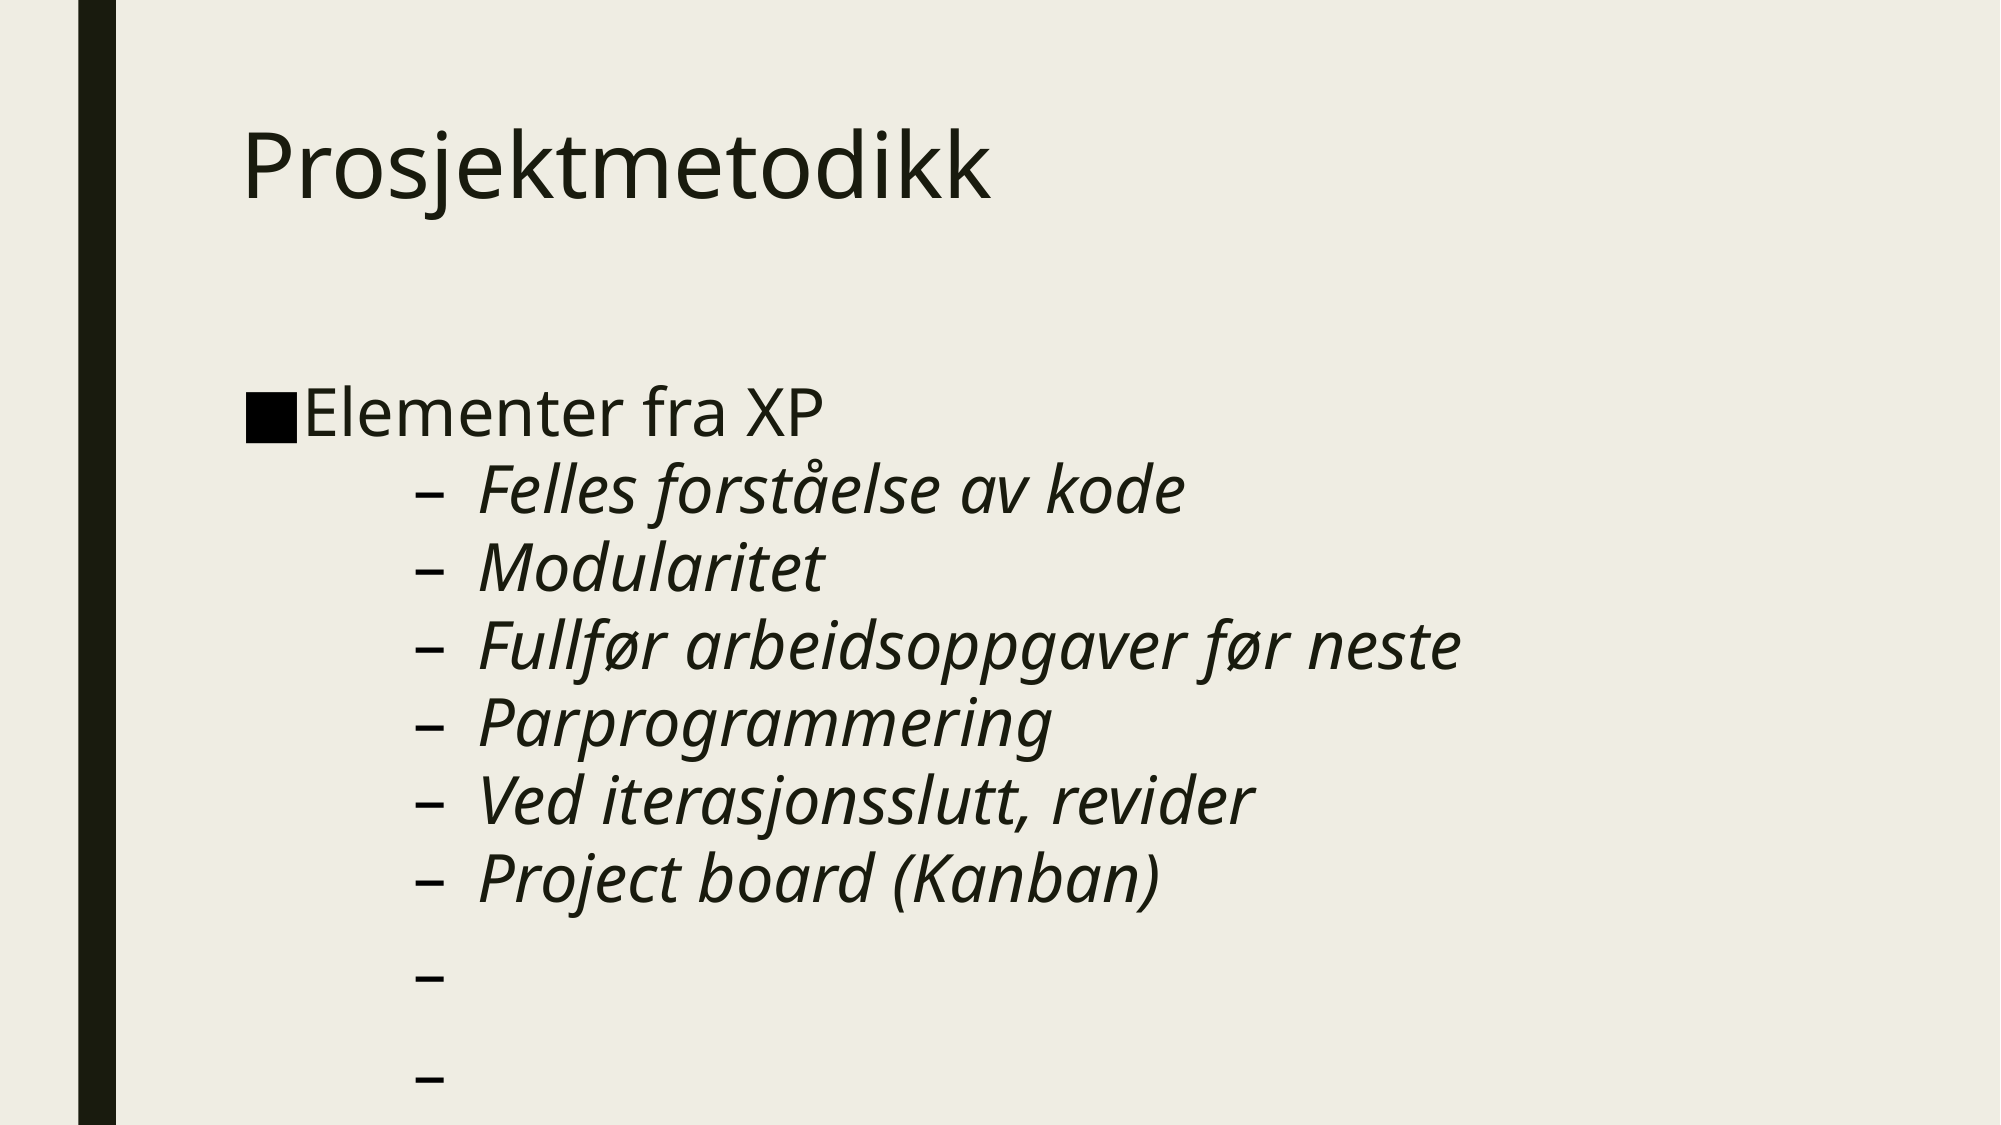

# Prosjektmetodikk
Elementer fra XP
Felles forståelse av kode
Modularitet
Fullfør arbeidsoppgaver før neste
Parprogrammering
Ved iterasjonsslutt, revider
Project board (Kanban)